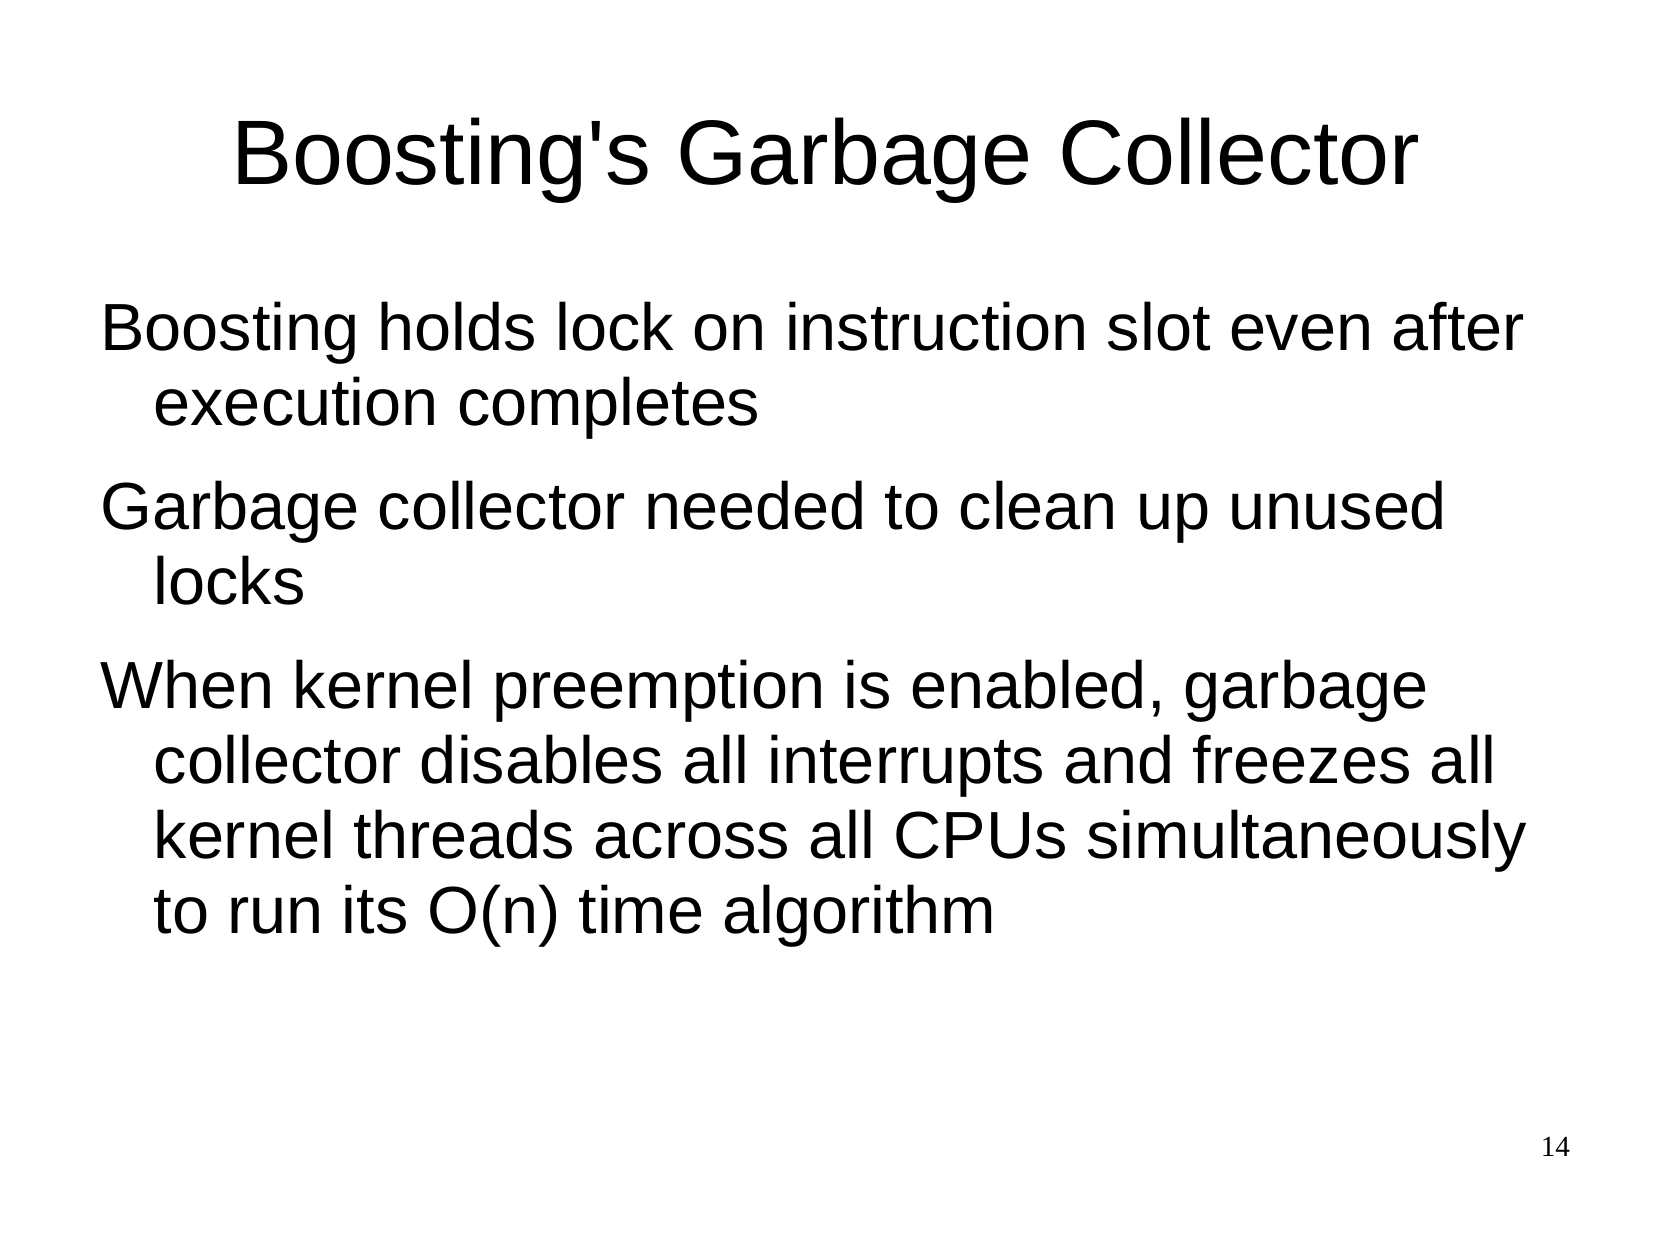

# Boosting's Garbage Collector
Boosting holds lock on instruction slot even after execution completes
Garbage collector needed to clean up unused locks
When kernel preemption is enabled, garbage collector disables all interrupts and freezes all kernel threads across all CPUs simultaneously to run its O(n) time algorithm
14